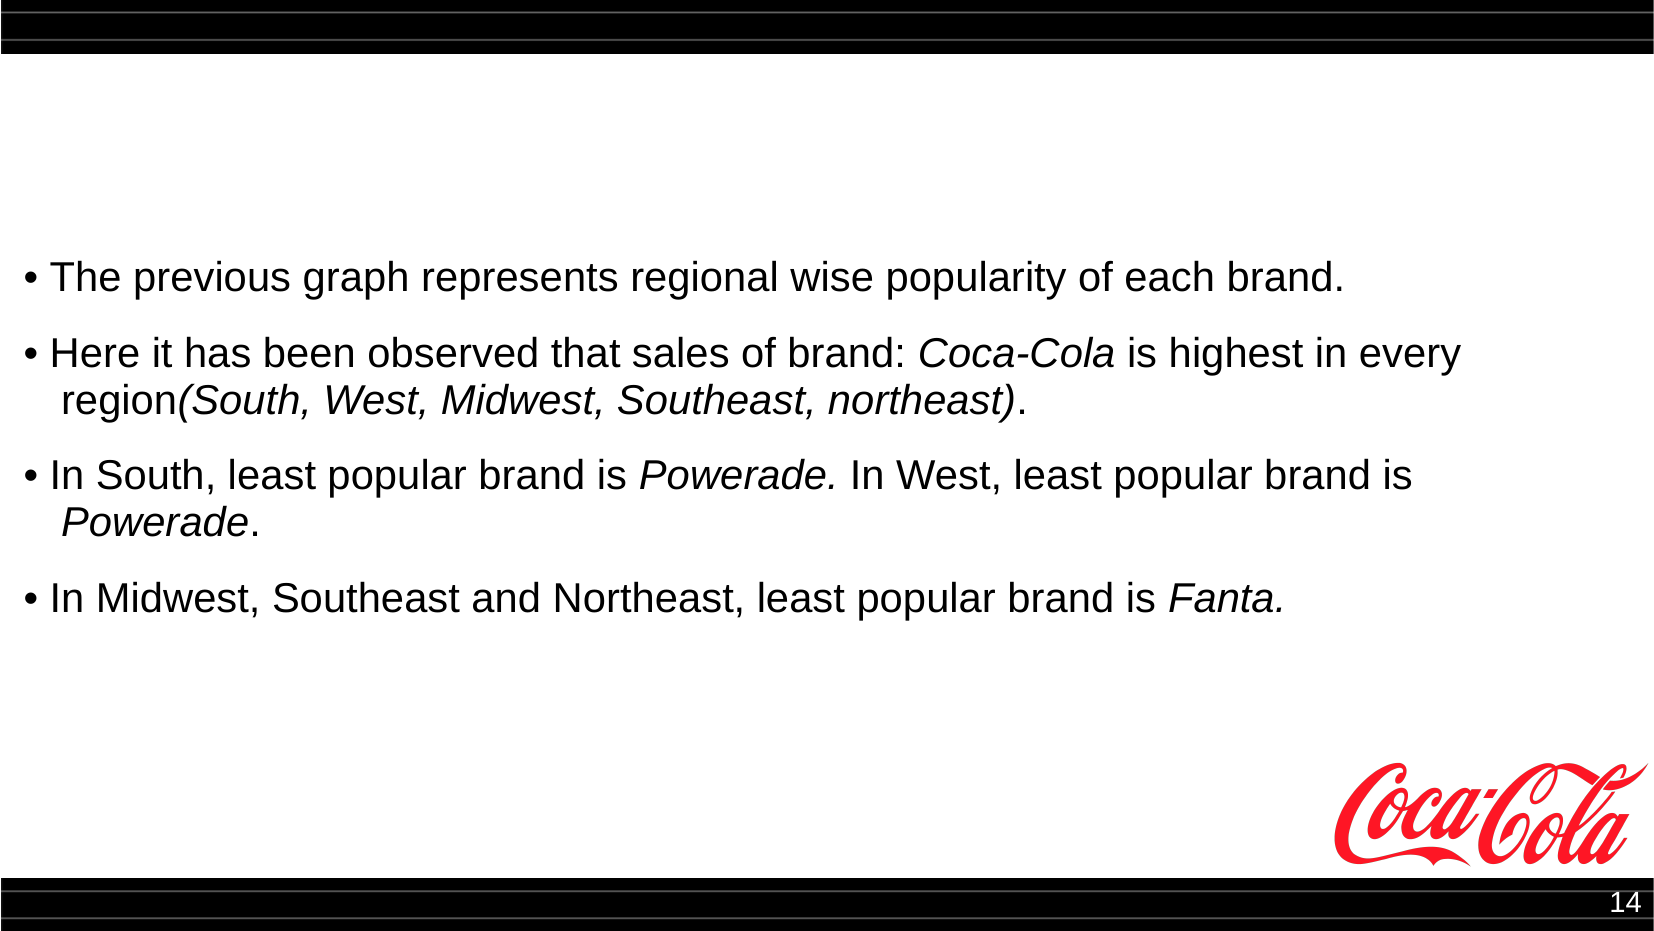

# • The previous graph represents regional wise popularity of each brand.
• Here it has been observed that sales of brand: Coca-Cola is highest in every region(South, West, Midwest, Southeast, northeast).
• In South, least popular brand is Powerade. In West, least popular brand is Powerade.
• In Midwest, Southeast and Northeast, least popular brand is Fanta.